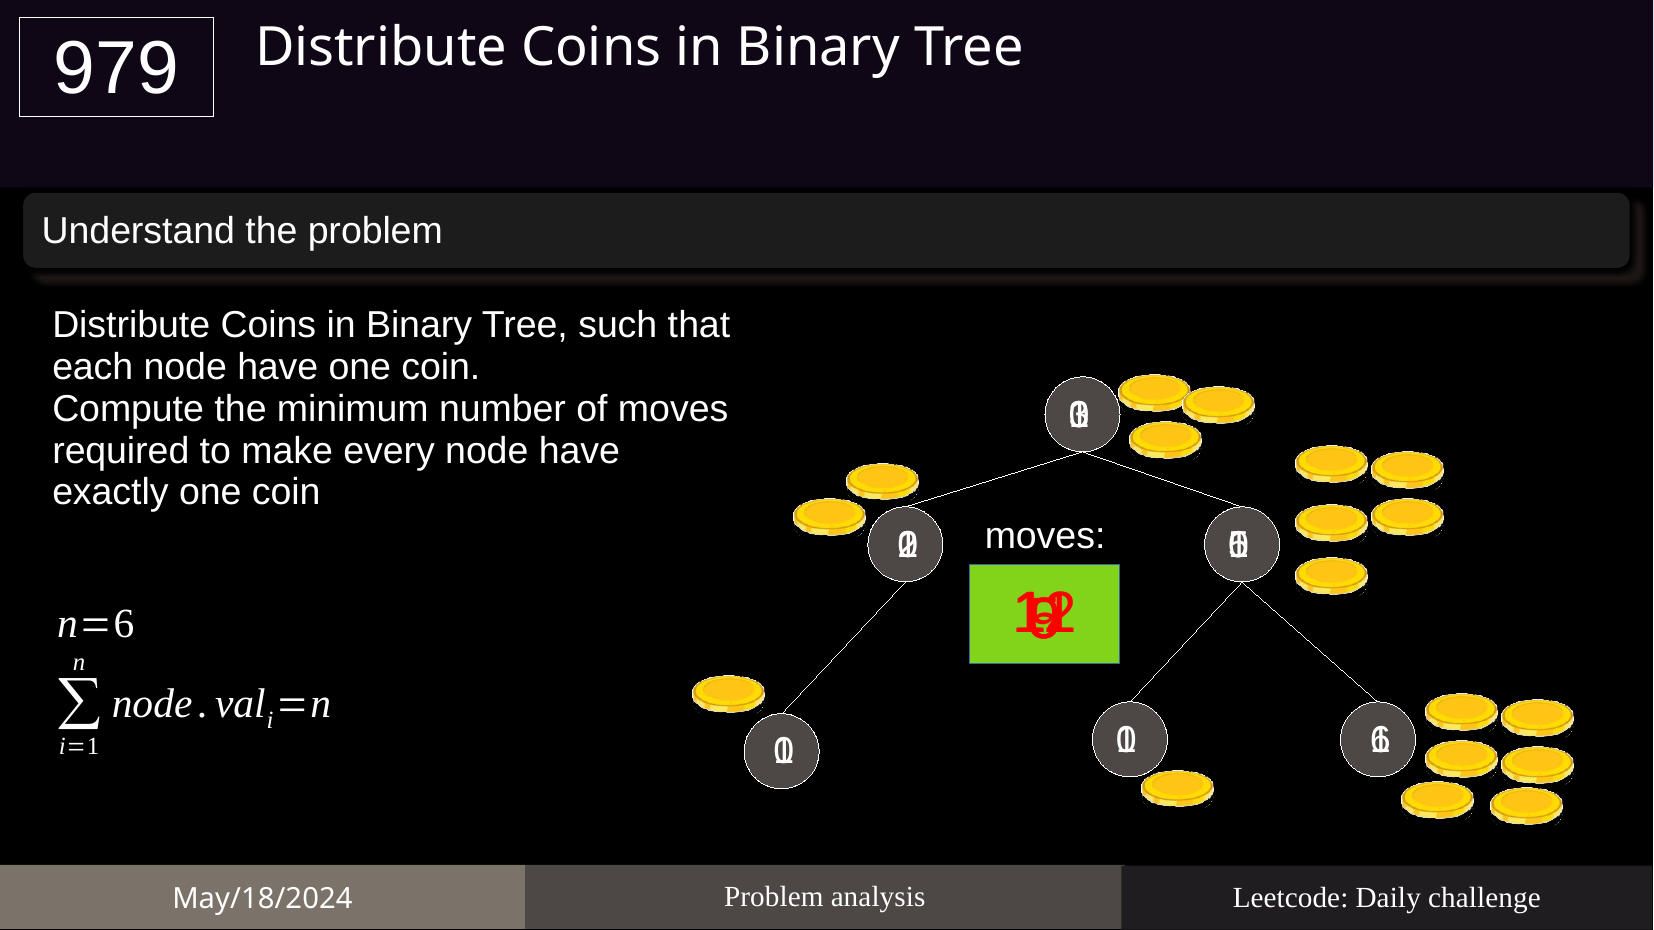

Understand the problem
Distribute Coins in Binary Tree, such that each node have one coin.
Compute the minimum number of moves required to make every node have exactly one coin
0
3
1
moves:
0
2
1
0
5
1
11
12
0
5
9
0
1
6
1
0
1